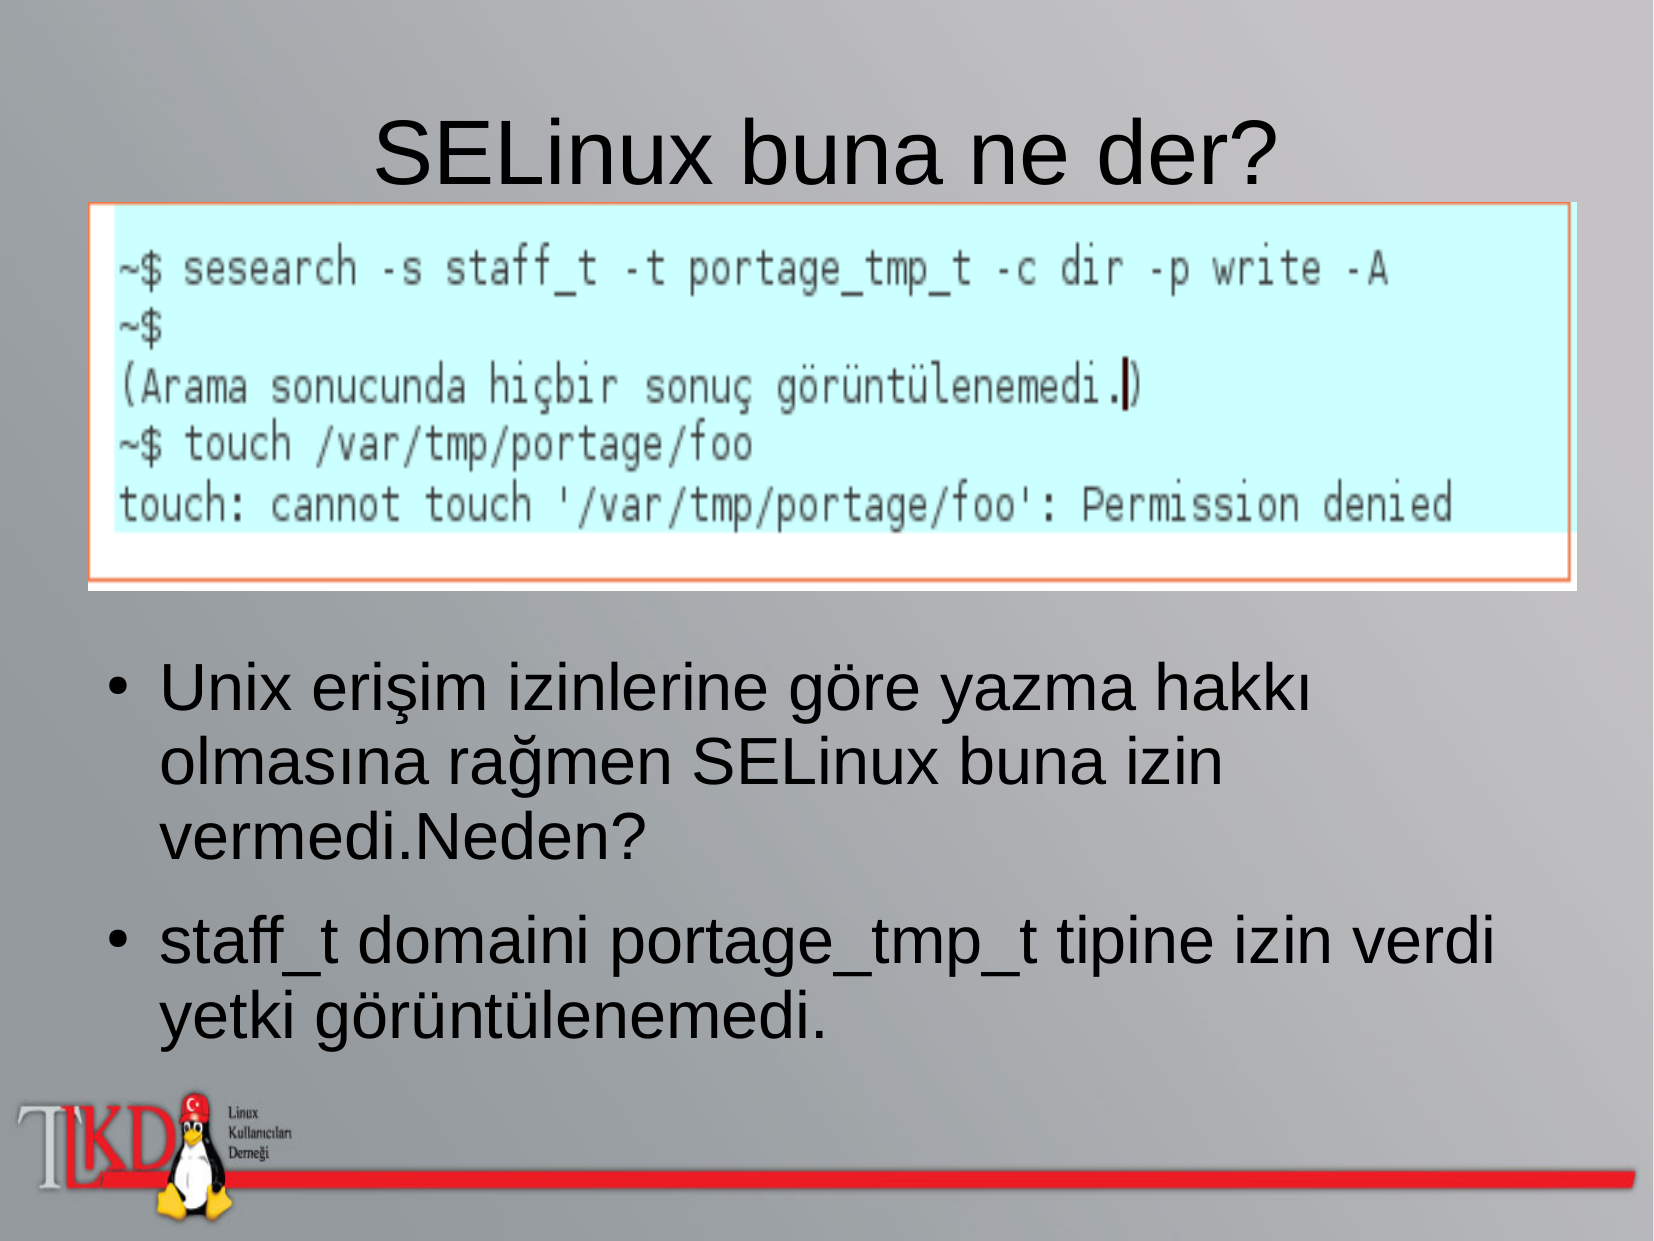

# SELinux buna ne der?
Unix erişim izinlerine göre yazma hakkı olmasına rağmen SELinux buna izin vermedi.Neden?
staff_t domaini portage_tmp_t tipine izin verdi yetki görüntülenemedi.